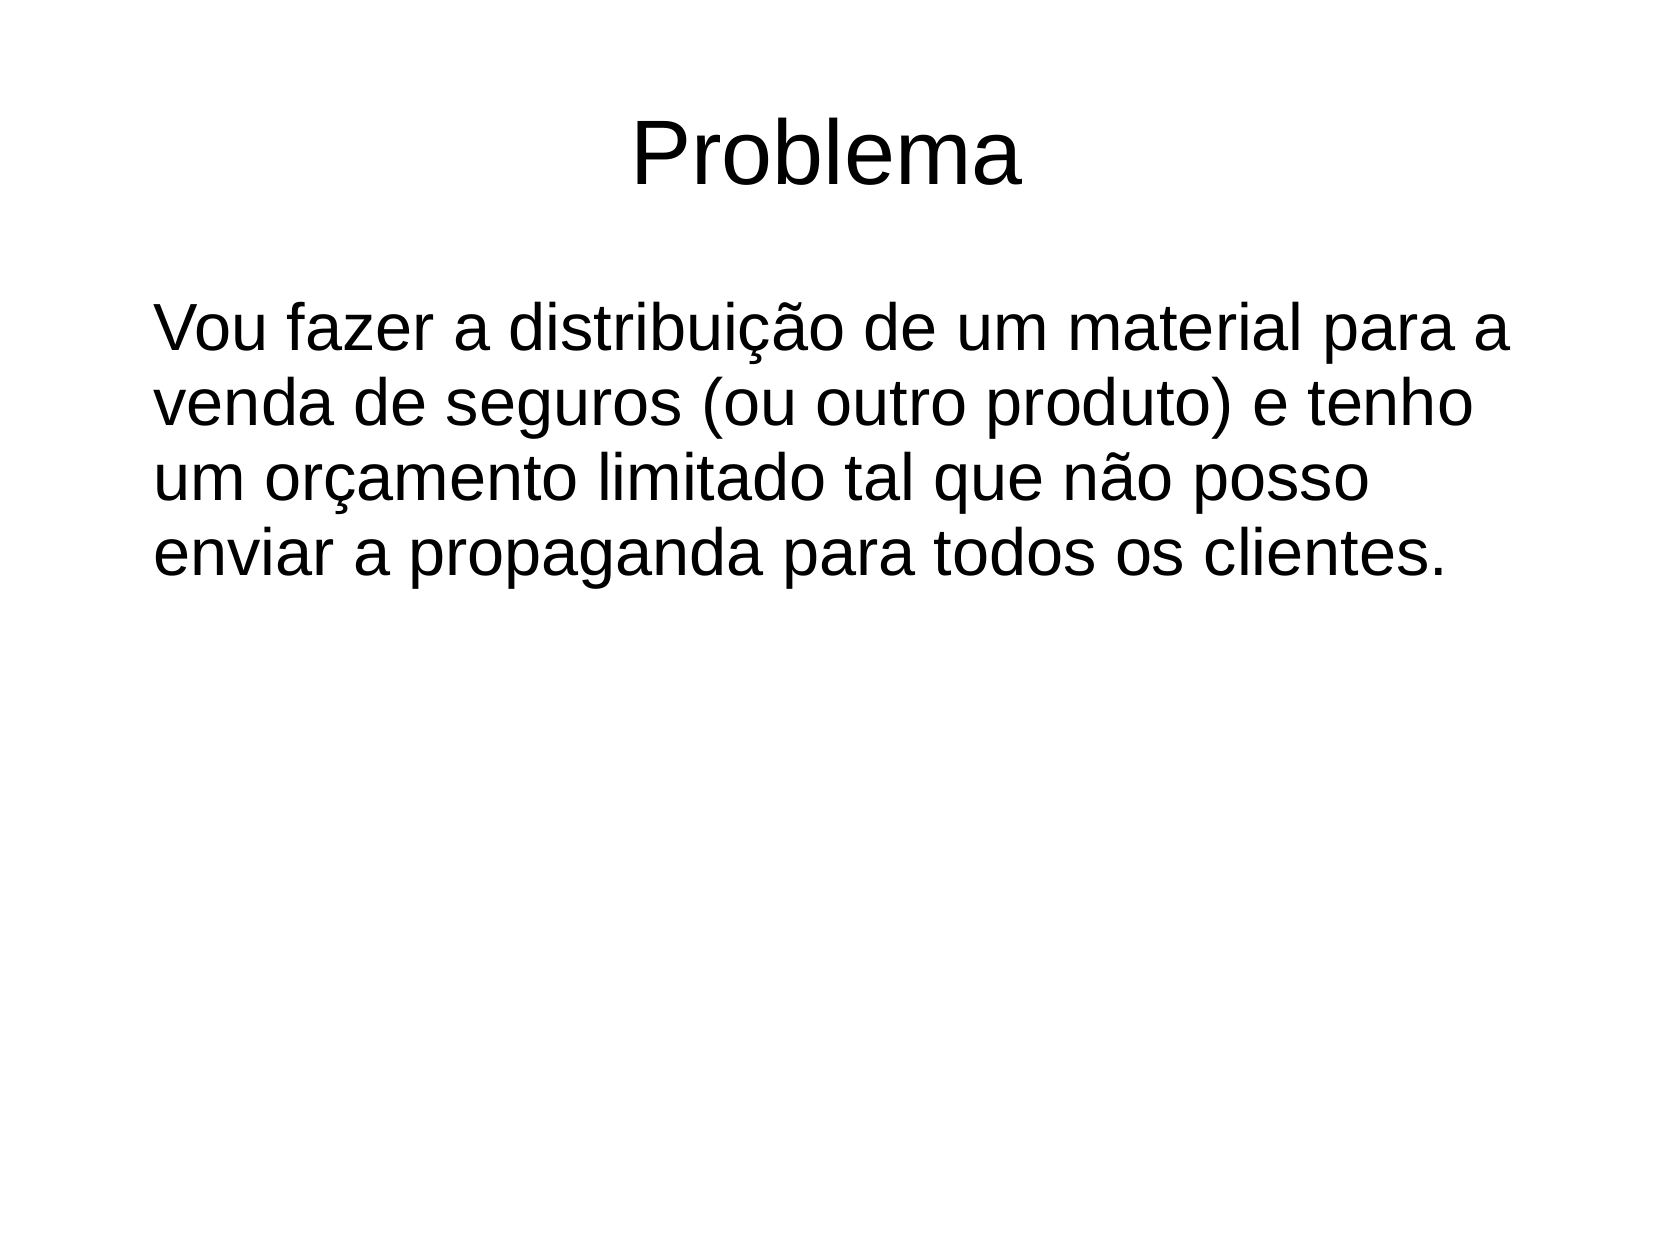

# Problema
Vou fazer a distribuição de um material para a venda de seguros (ou outro produto) e tenho um orçamento limitado tal que não posso enviar a propaganda para todos os clientes.